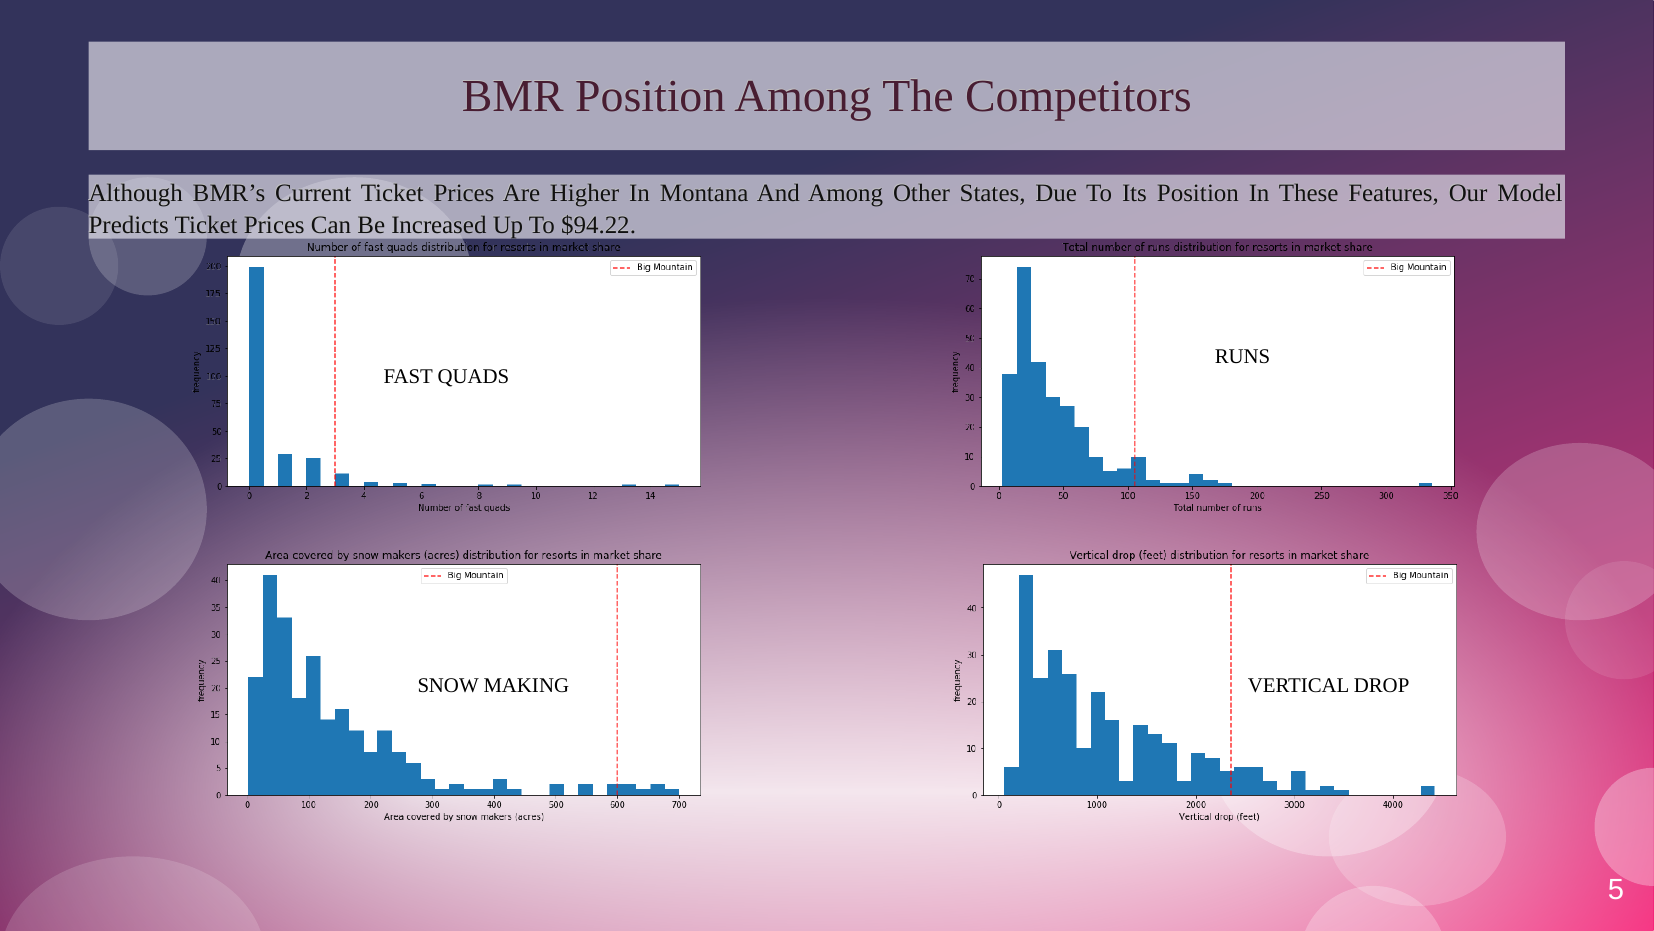

# BMR Position Among the competitors
Although BMR’s current ticket prices are higher In Montana and among other states, due to its position in these features, our model predicts ticket prices can be increased up to $94.22.
RUNS